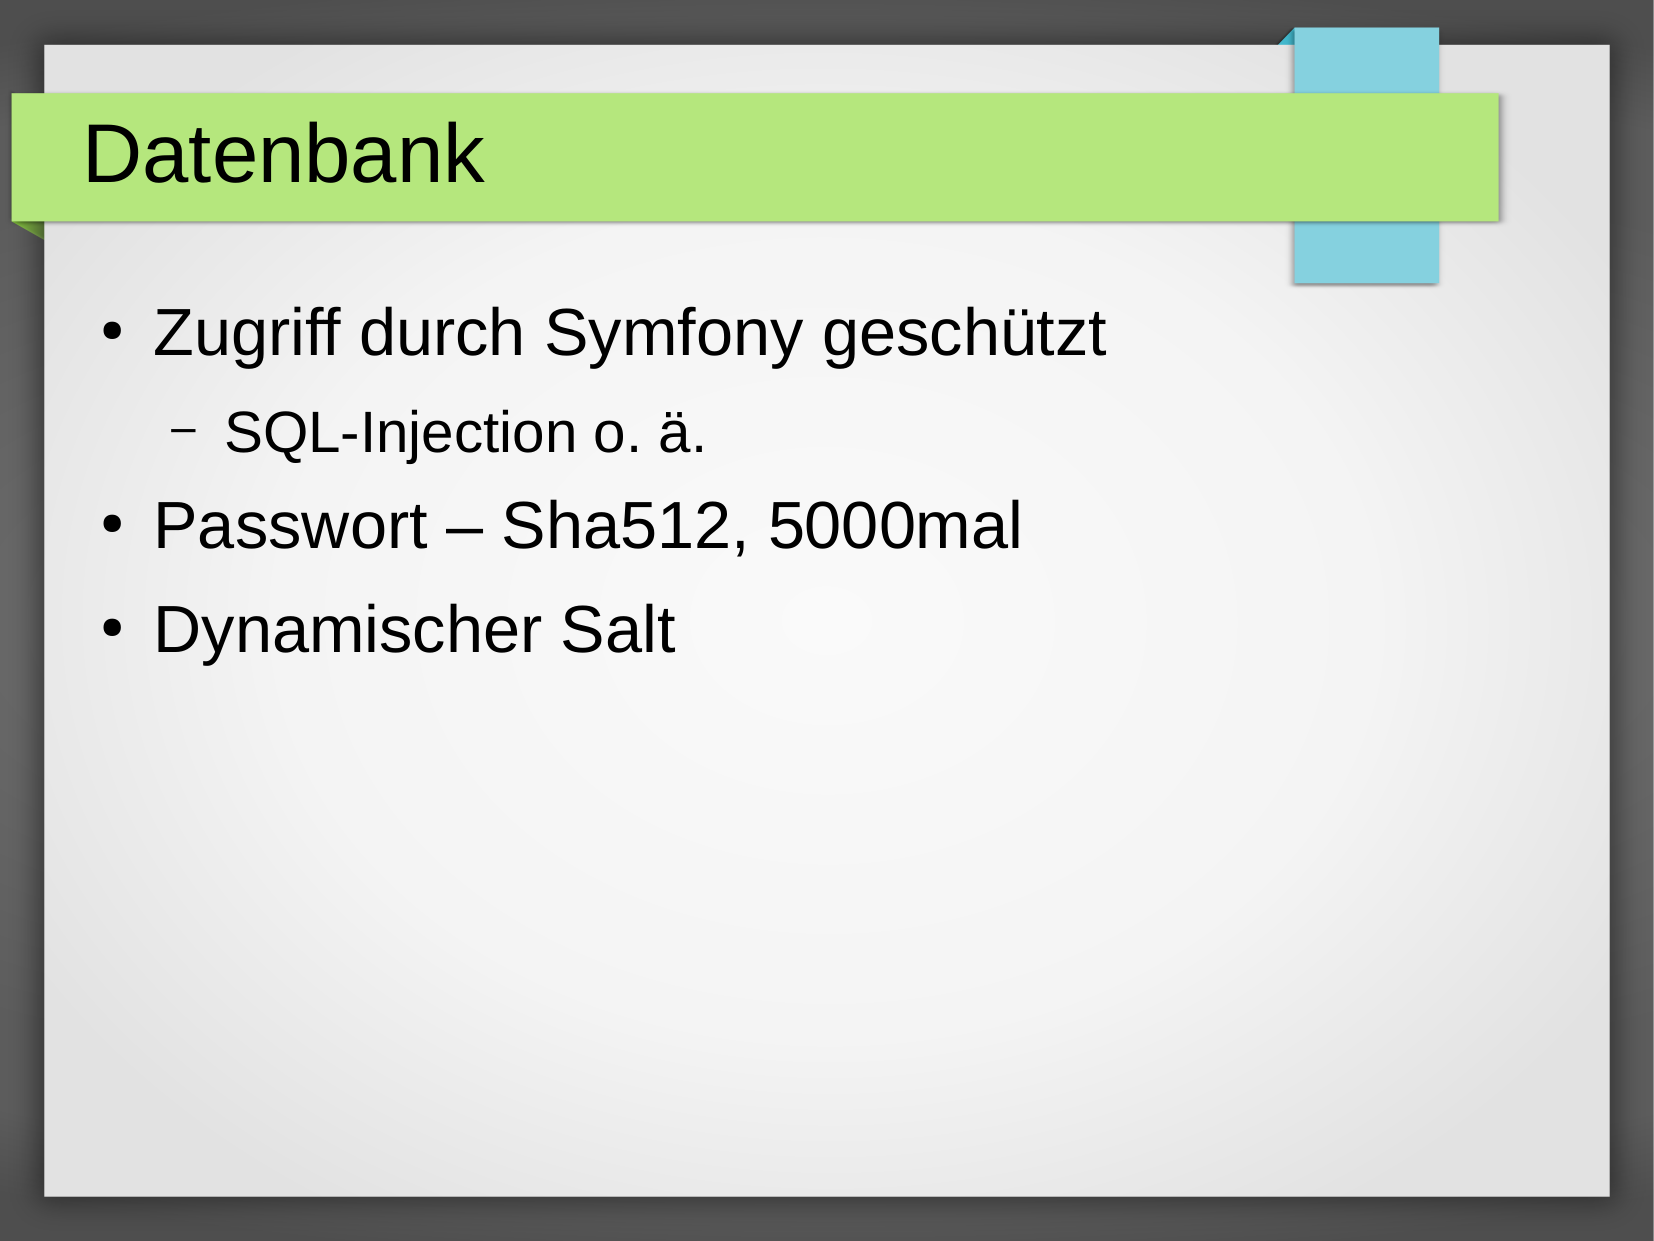

# Datenbank
Zugriff durch Symfony geschützt
SQL-Injection o. ä.
Passwort – Sha512, 5000mal
Dynamischer Salt